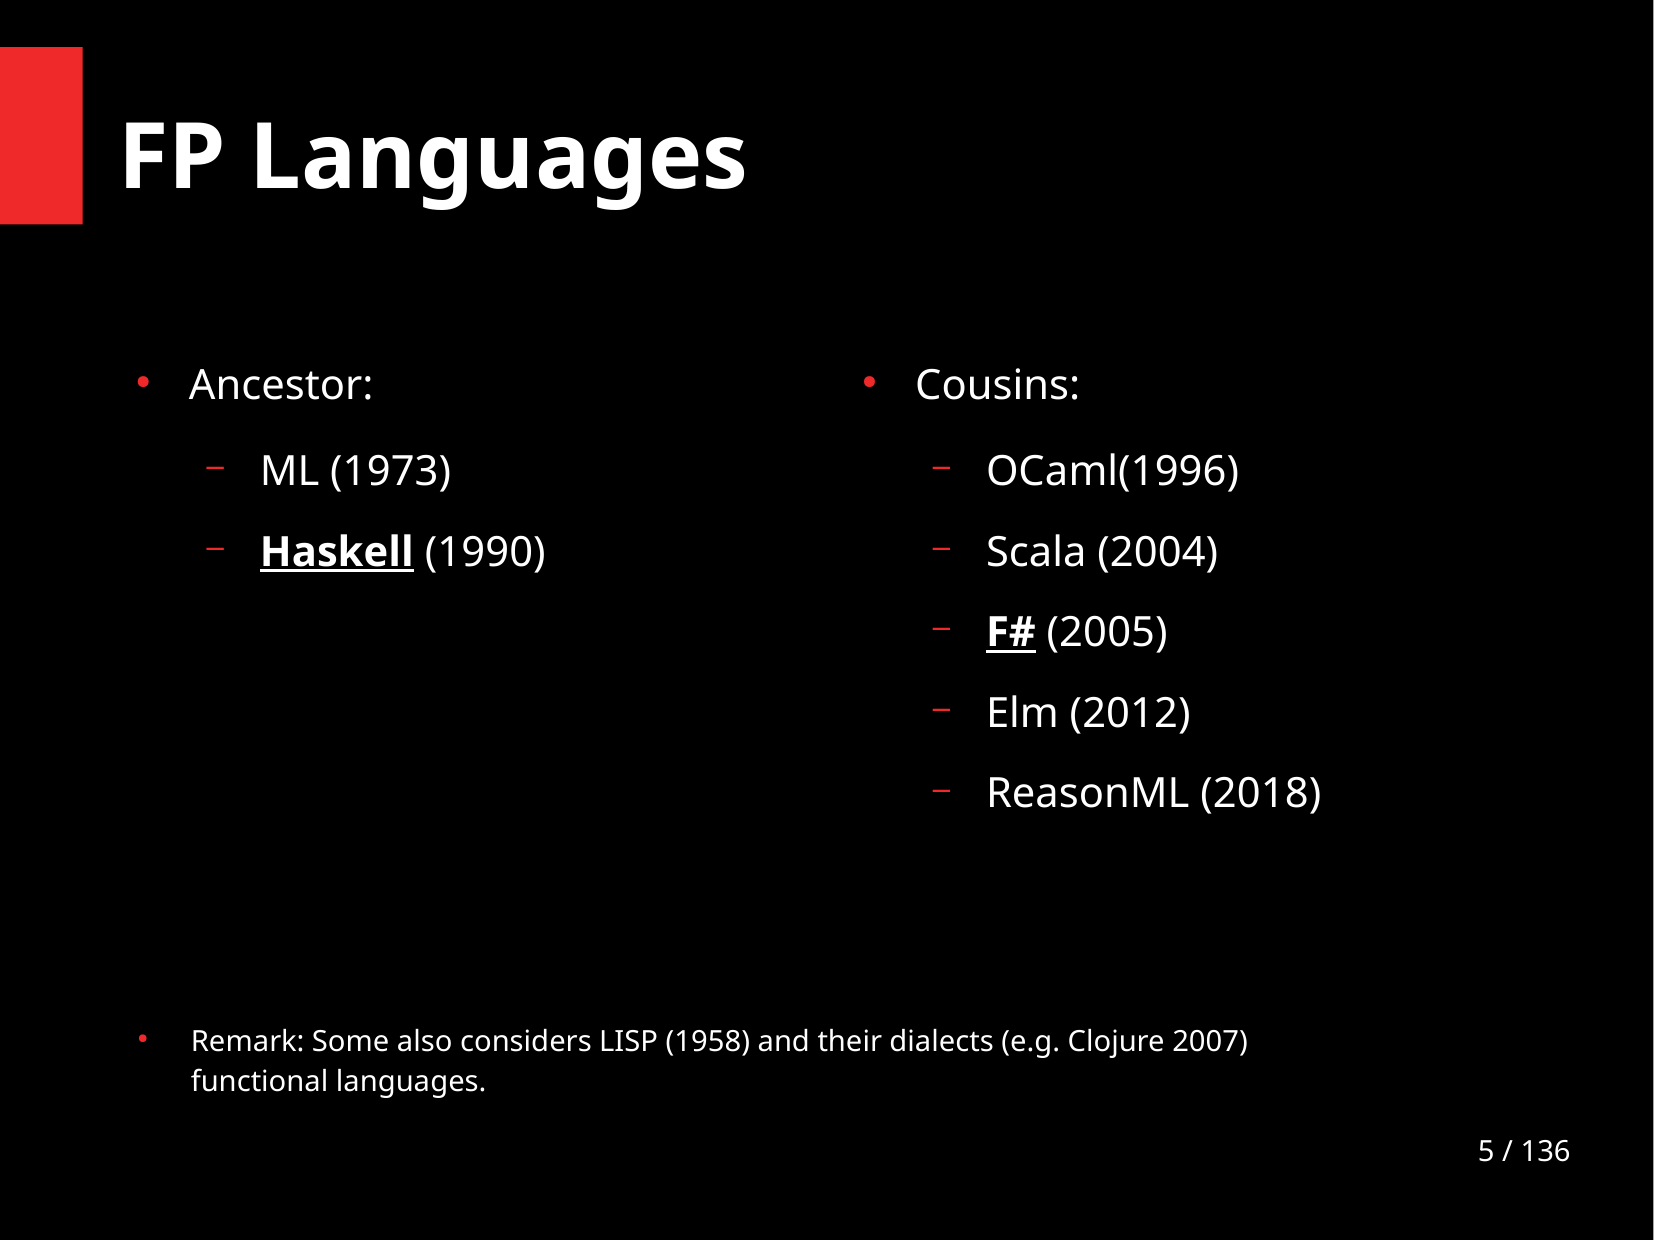

# FP Languages
Ancestor:
ML (1973)
Haskell (1990)
Cousins:
OCaml(1996)
Scala (2004)
F# (2005)
Elm (2012)
ReasonML (2018)
Remark: Some also considers LISP (1958) and their dialects (e.g. Clojure 2007) functional languages.
5